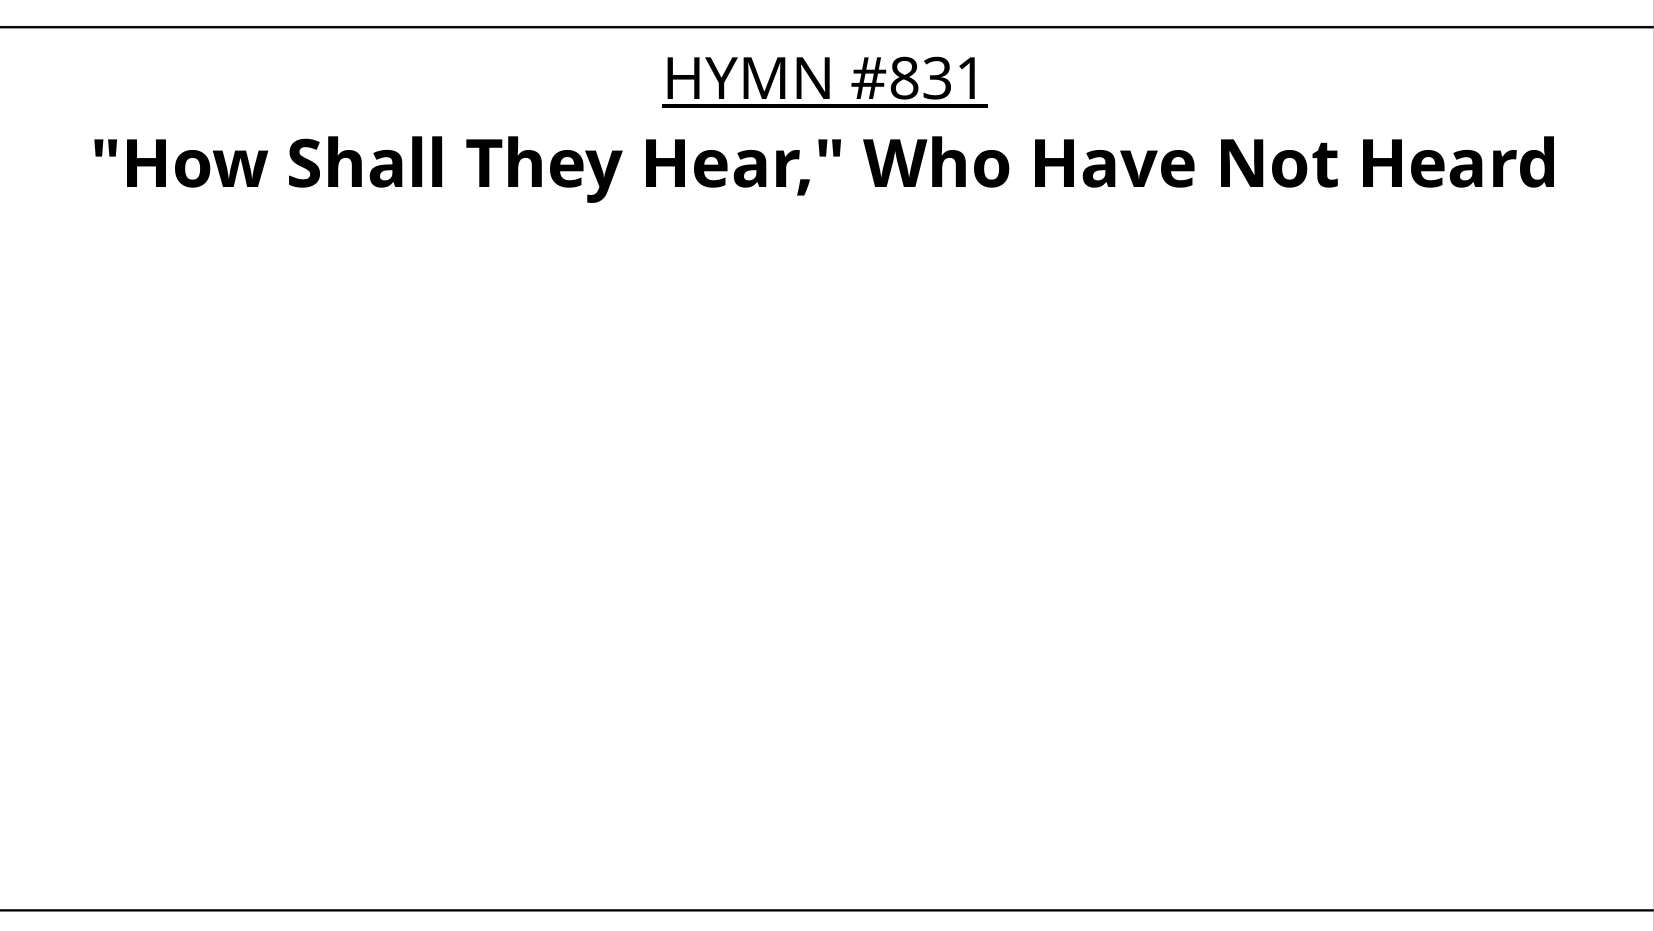

HYMN #831
"How Shall They Hear," Who Have Not Heard